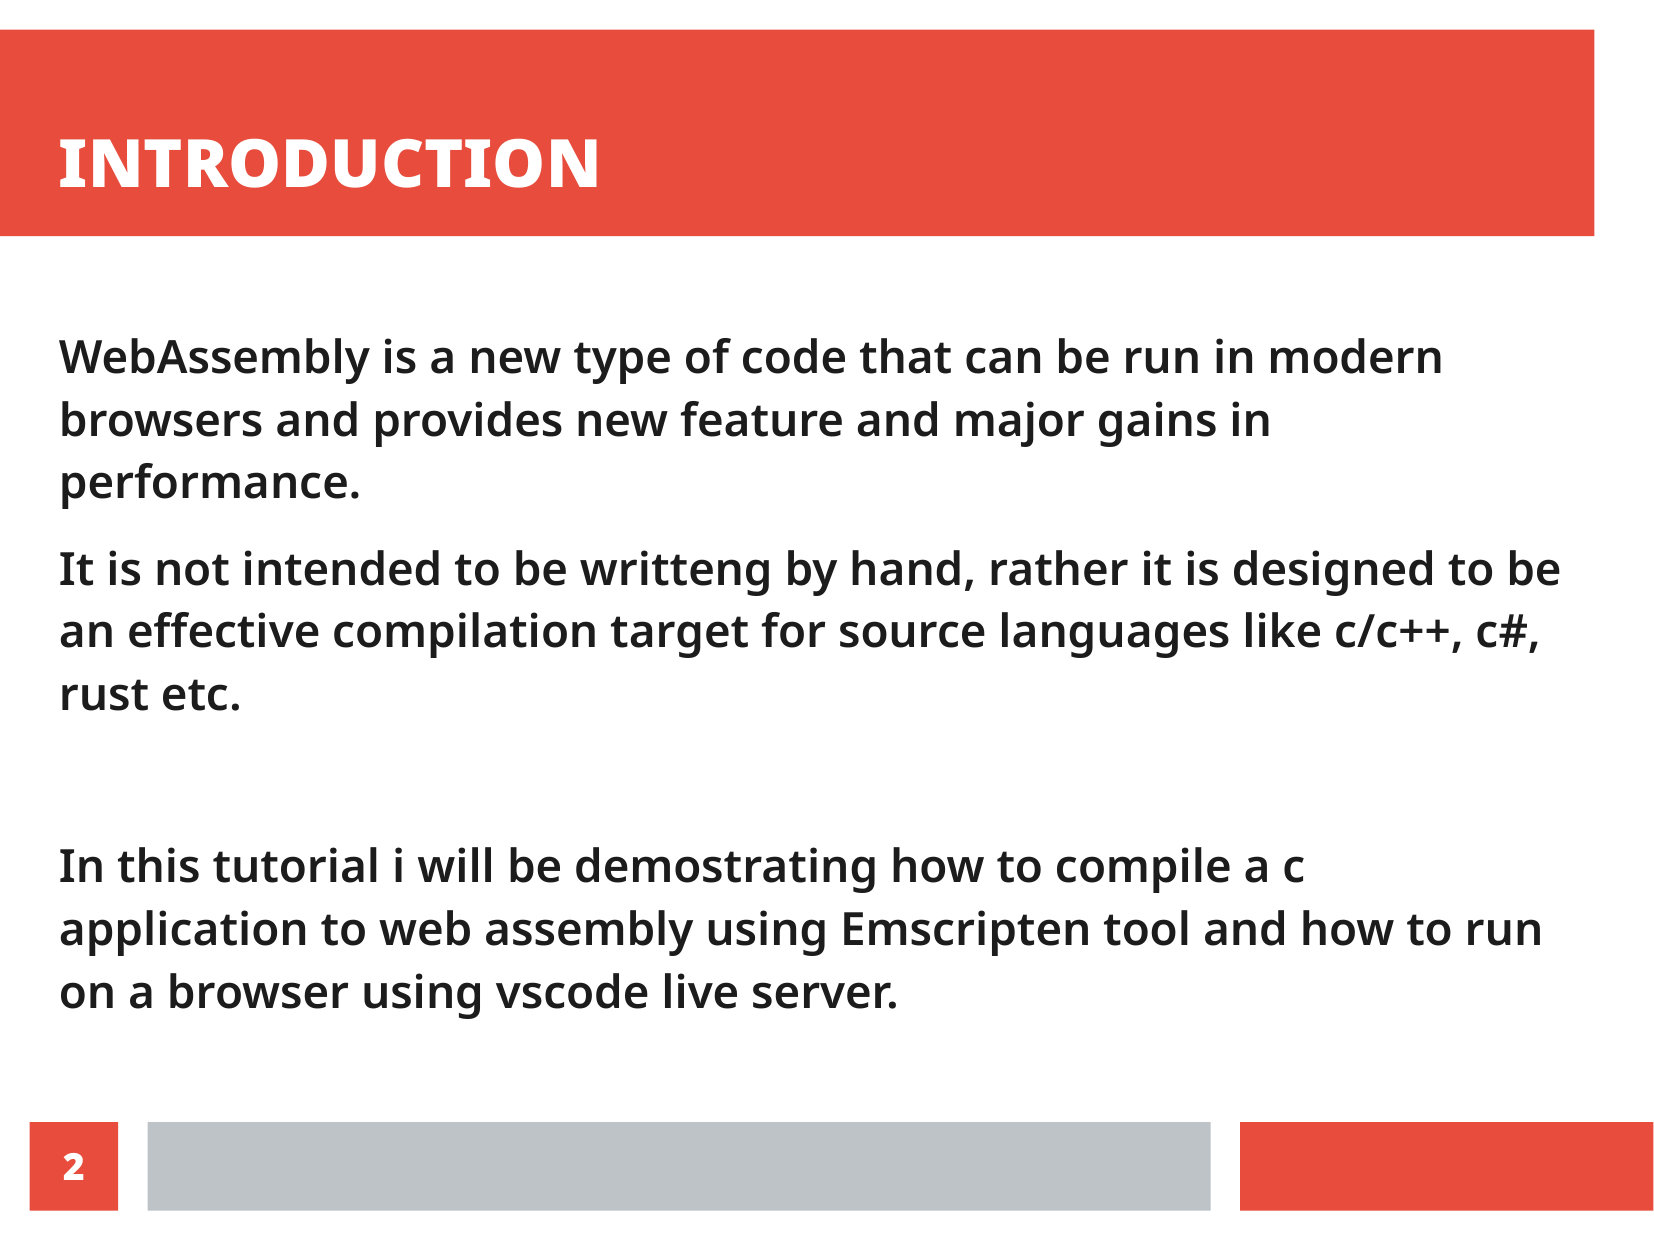

# INTRODUCTION
WebAssembly is a new type of code that can be run in modern browsers and provides new feature and major gains in performance.
It is not intended to be writteng by hand, rather it is designed to be an effective compilation target for source languages like c/c++, c#, rust etc.
In this tutorial i will be demostrating how to compile a c application to web assembly using Emscripten tool and how to run on a browser using vscode live server.
2